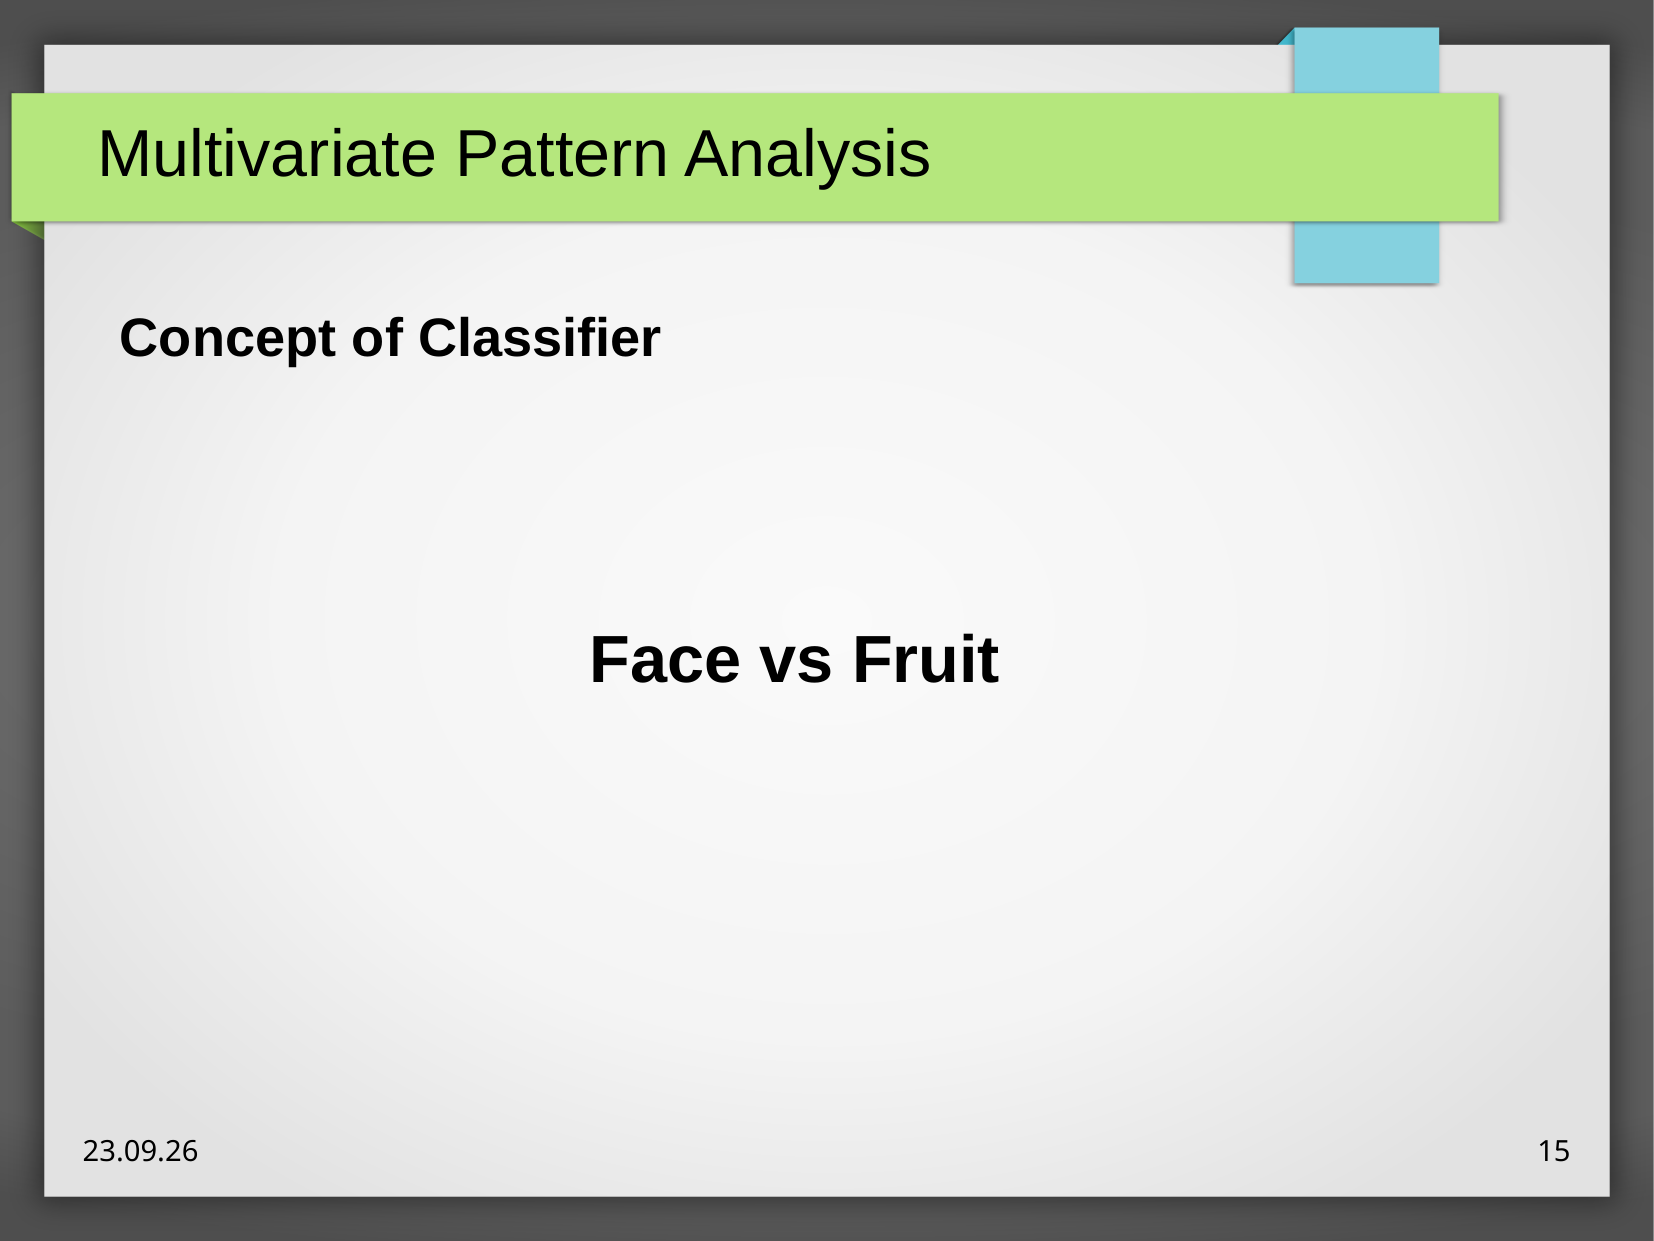

Multivariate Pattern Analysis
Concept of Classifier
Face vs Fruit
15